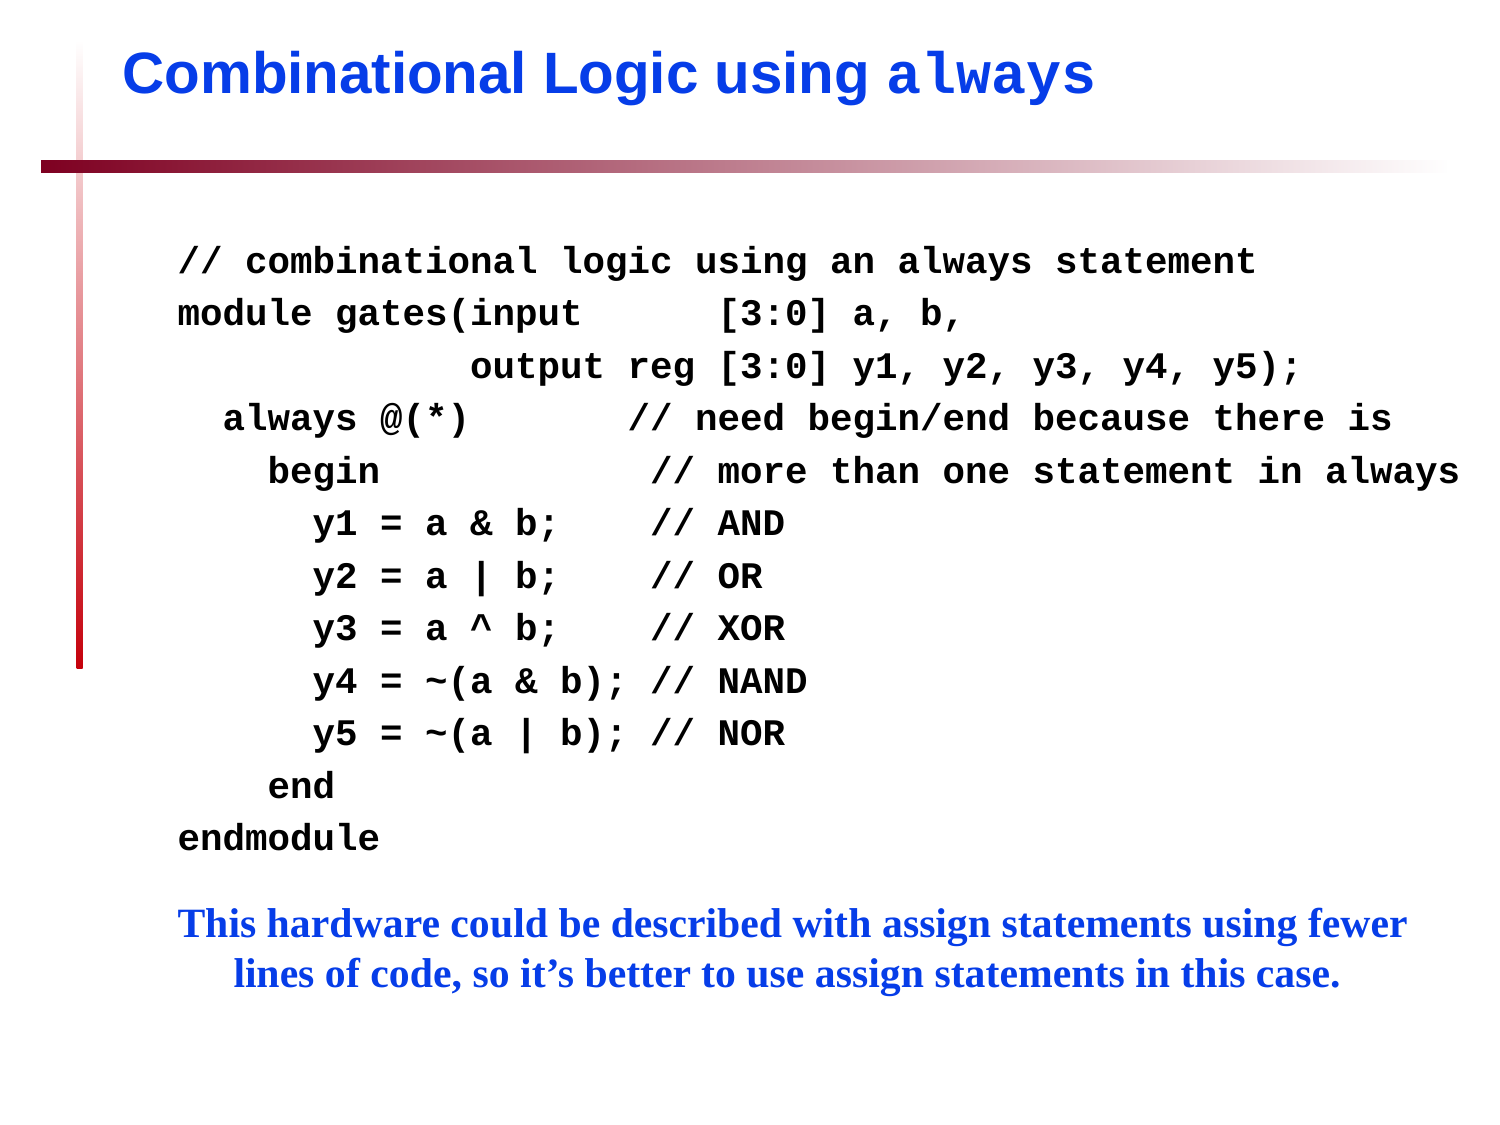

# Combinational Logic using always
// combinational logic using an always statement
module gates(input [3:0] a, b,
 output reg [3:0] y1, y2, y3, y4, y5);
 always @(*) // need begin/end because there is
 begin // more than one statement in always
 y1 = a & b; // AND
 y2 = a | b; // OR
 y3 = a ^ b; // XOR
 y4 = ~(a & b); // NAND
 y5 = ~(a | b); // NOR
 end
endmodule
This hardware could be described with assign statements using fewer lines of code, so it’s better to use assign statements in this case.